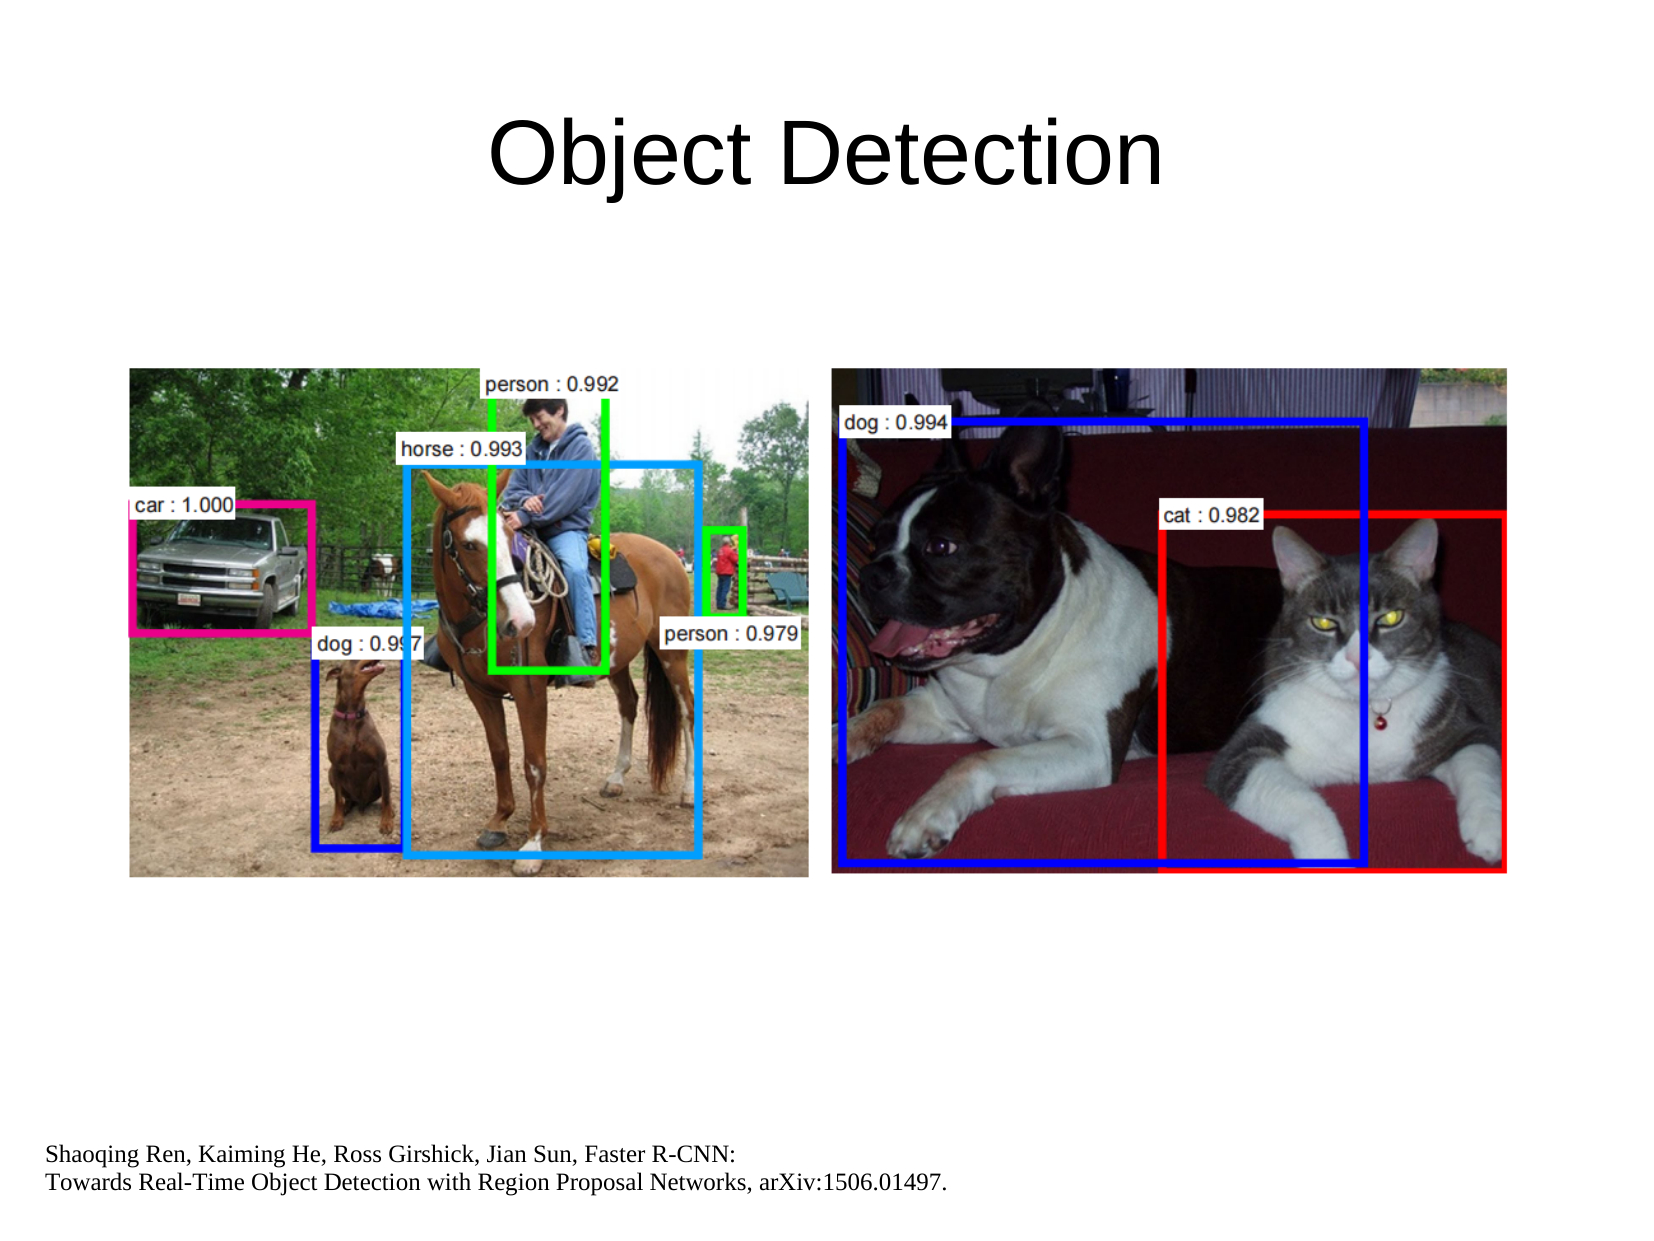

# Object Detection
Shaoqing Ren, Kaiming He, Ross Girshick, Jian Sun, Faster R-CNN:
Towards Real-Time Object Detection with Region Proposal Networks, arXiv:1506.01497.